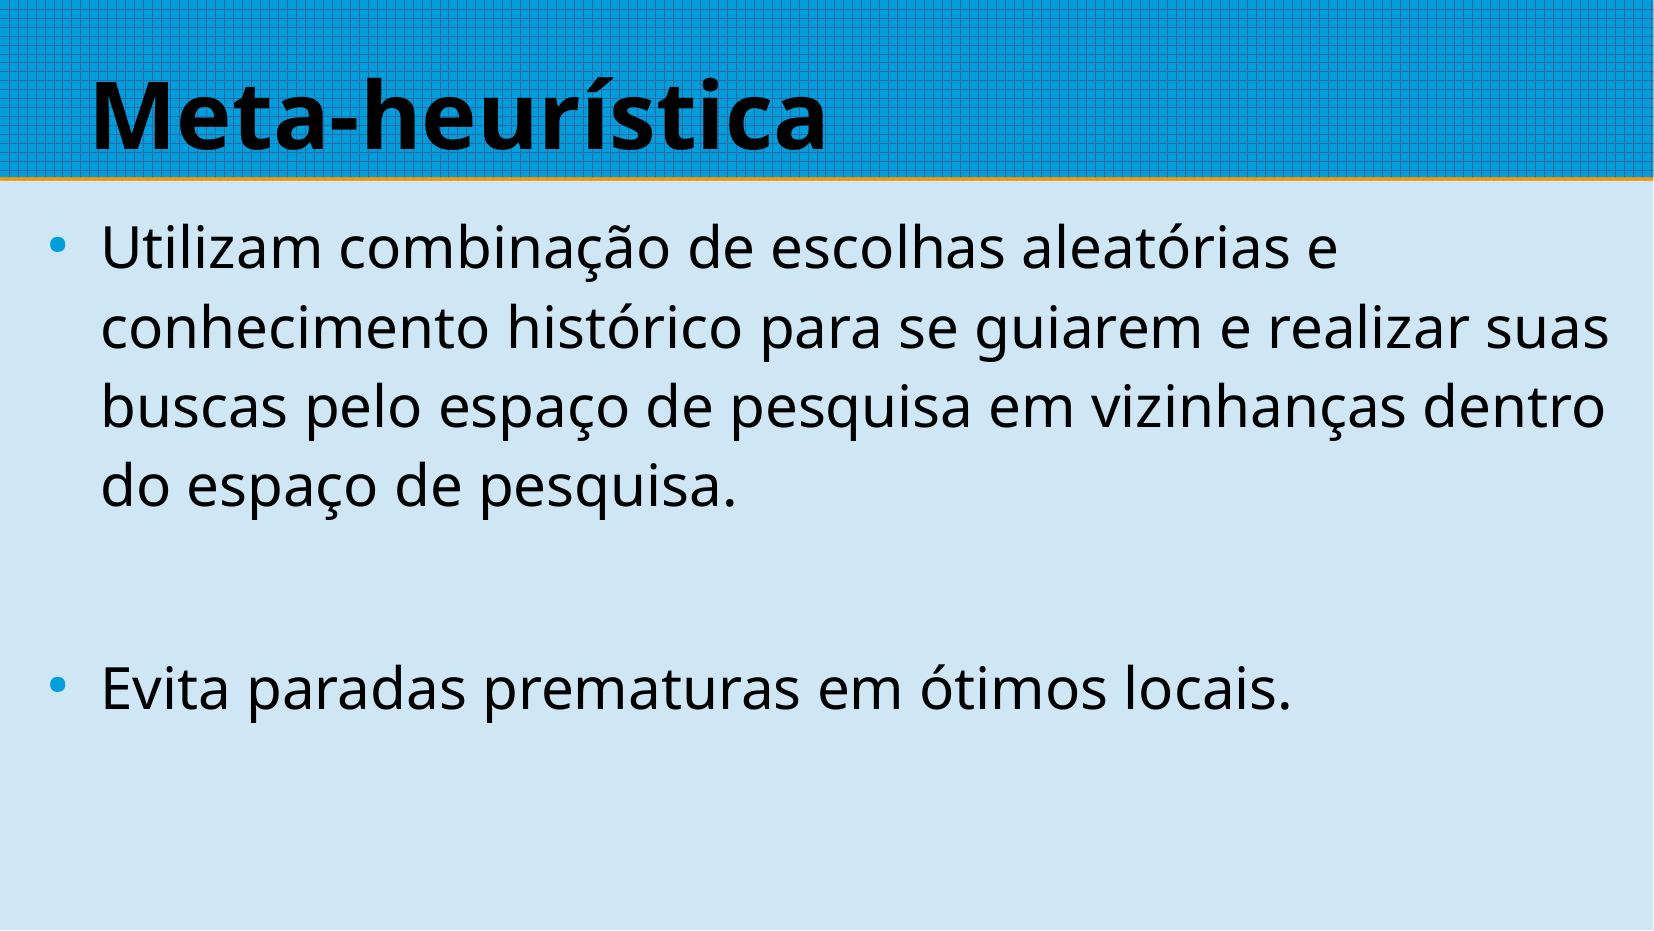

# Meta-heurística
Utilizam combinação de escolhas aleatórias e conhecimento histórico para se guiarem e realizar suas buscas pelo espaço de pesquisa em vizinhanças dentro do espaço de pesquisa.
Evita paradas prematuras em ótimos locais.